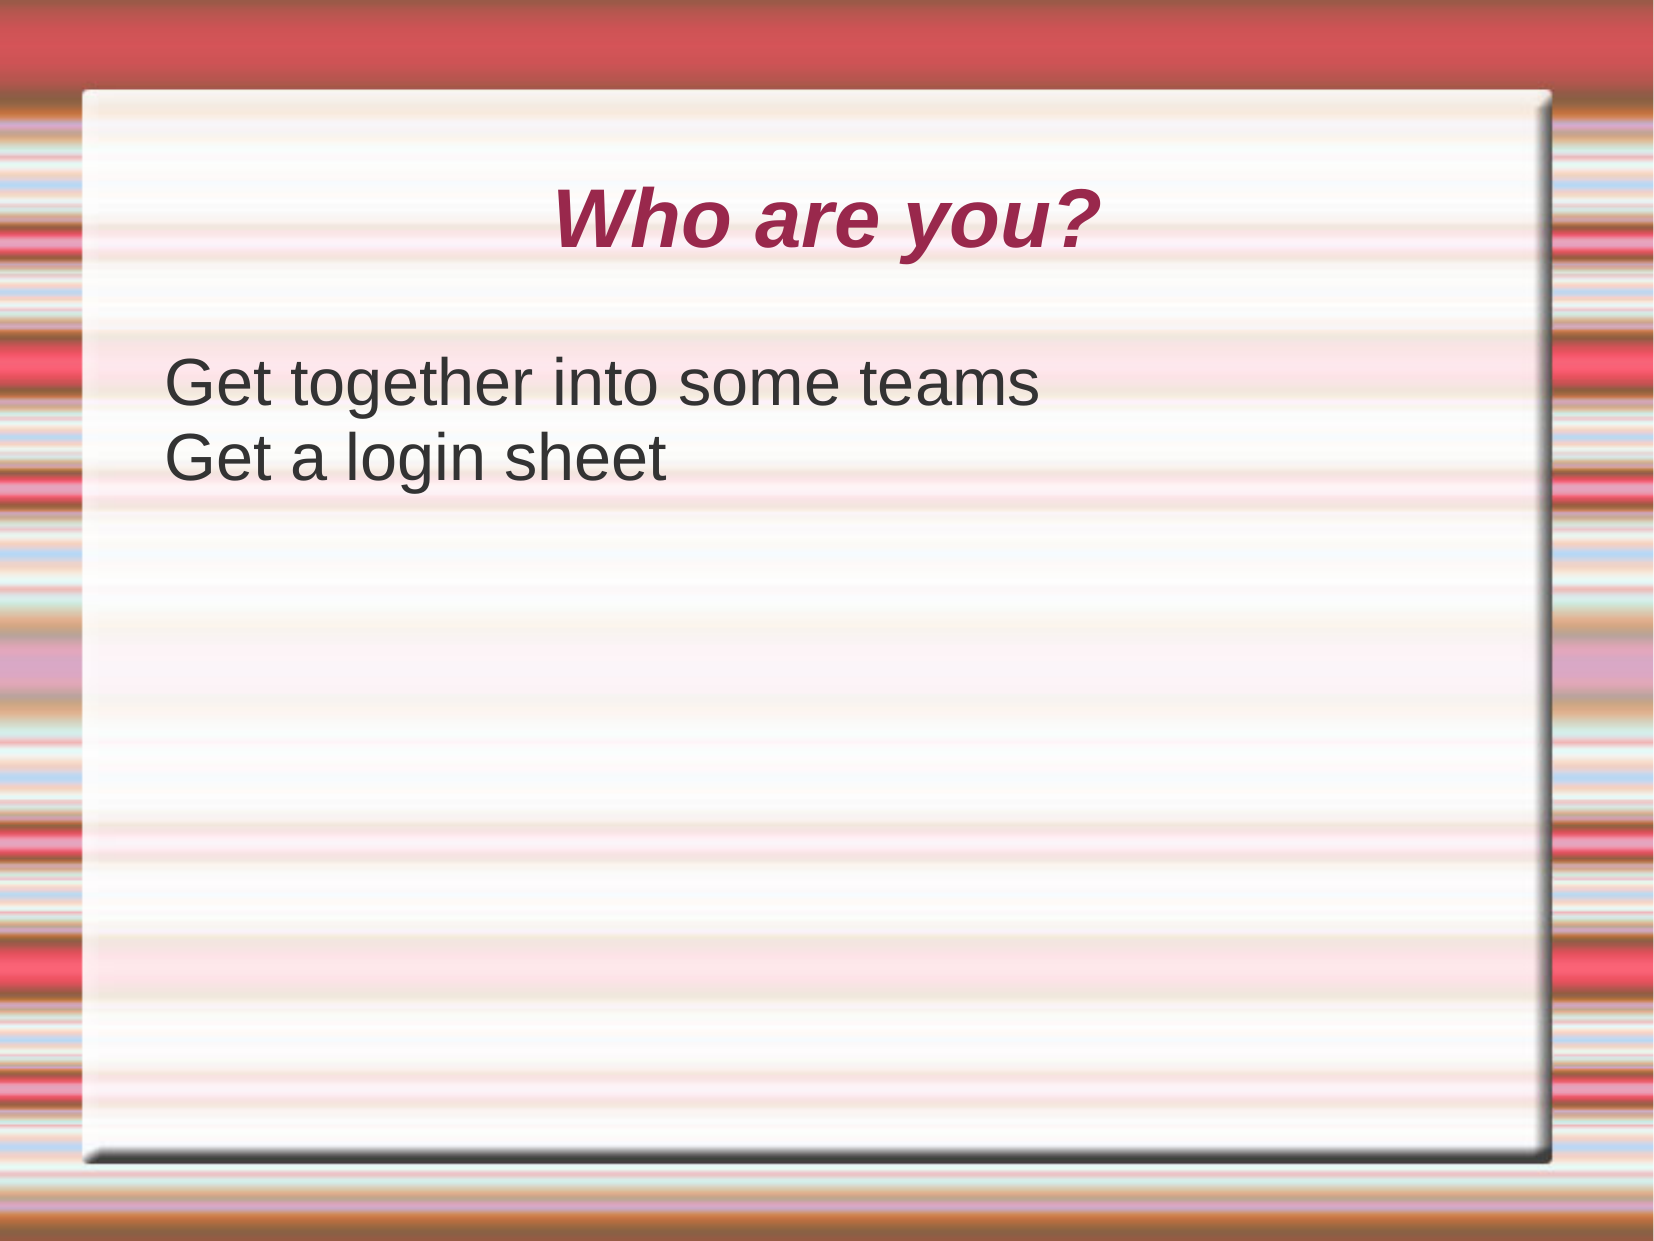

# Who are you?
Get together into some teams
Get a login sheet